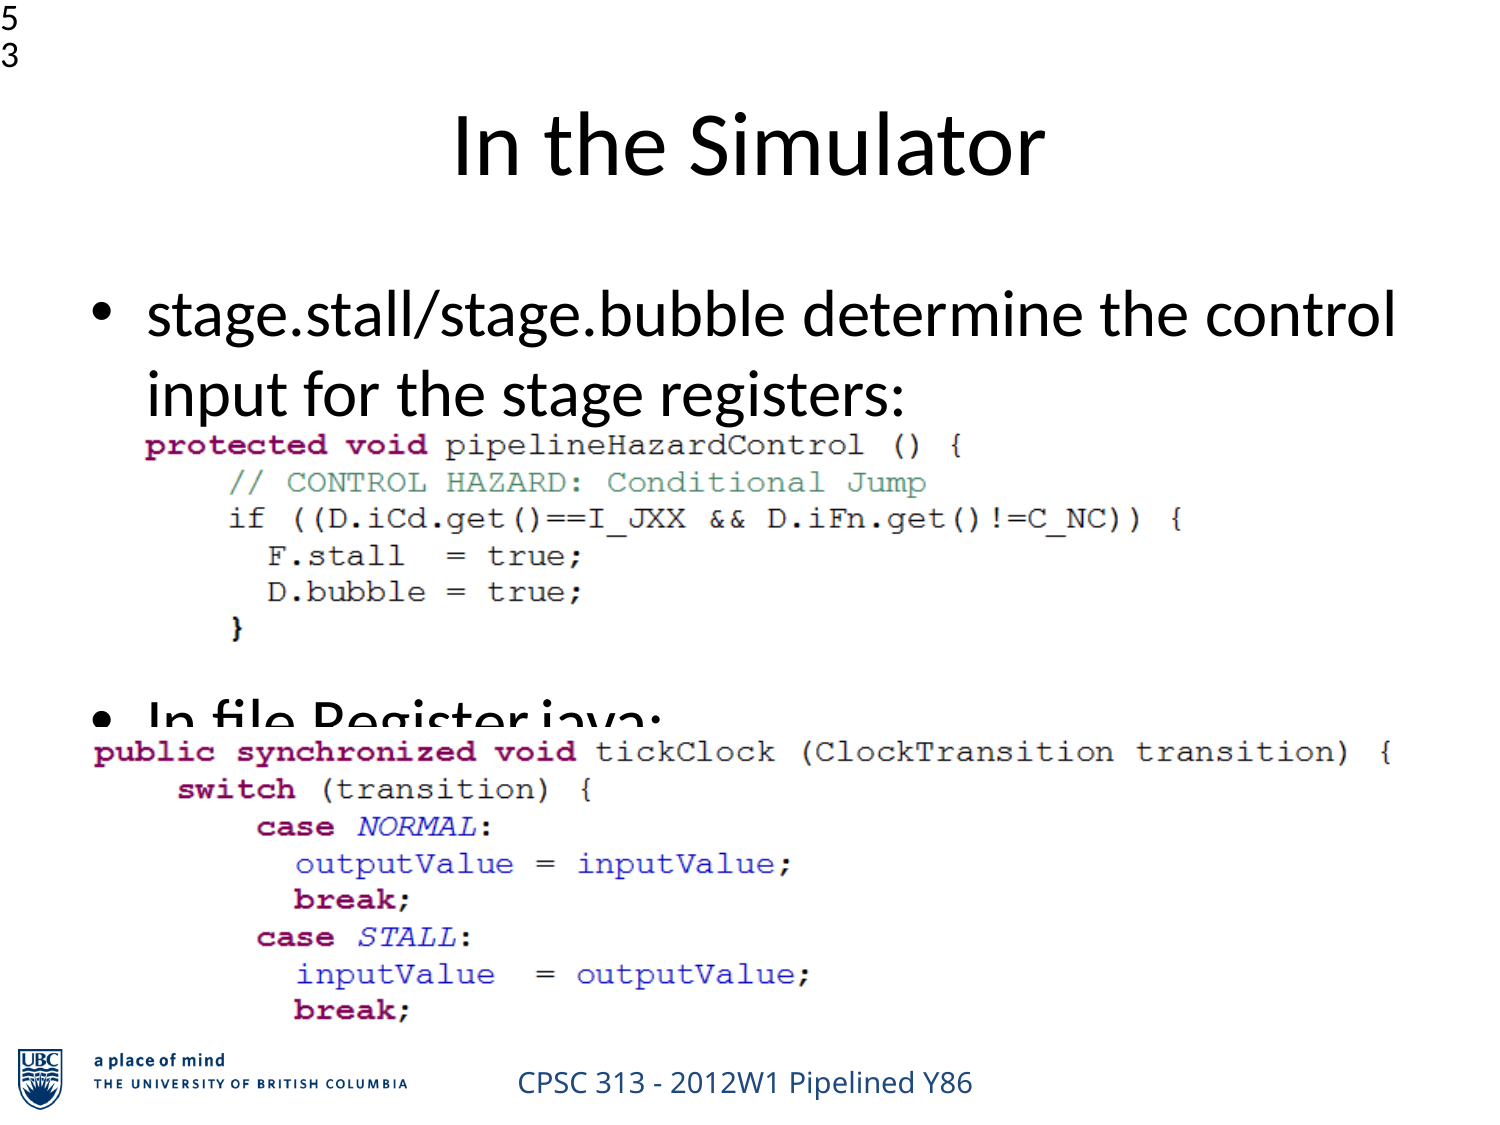

# In the Simulator
stage.stall/stage.bubble determine the control input for the stage registers:
In file Register.java: